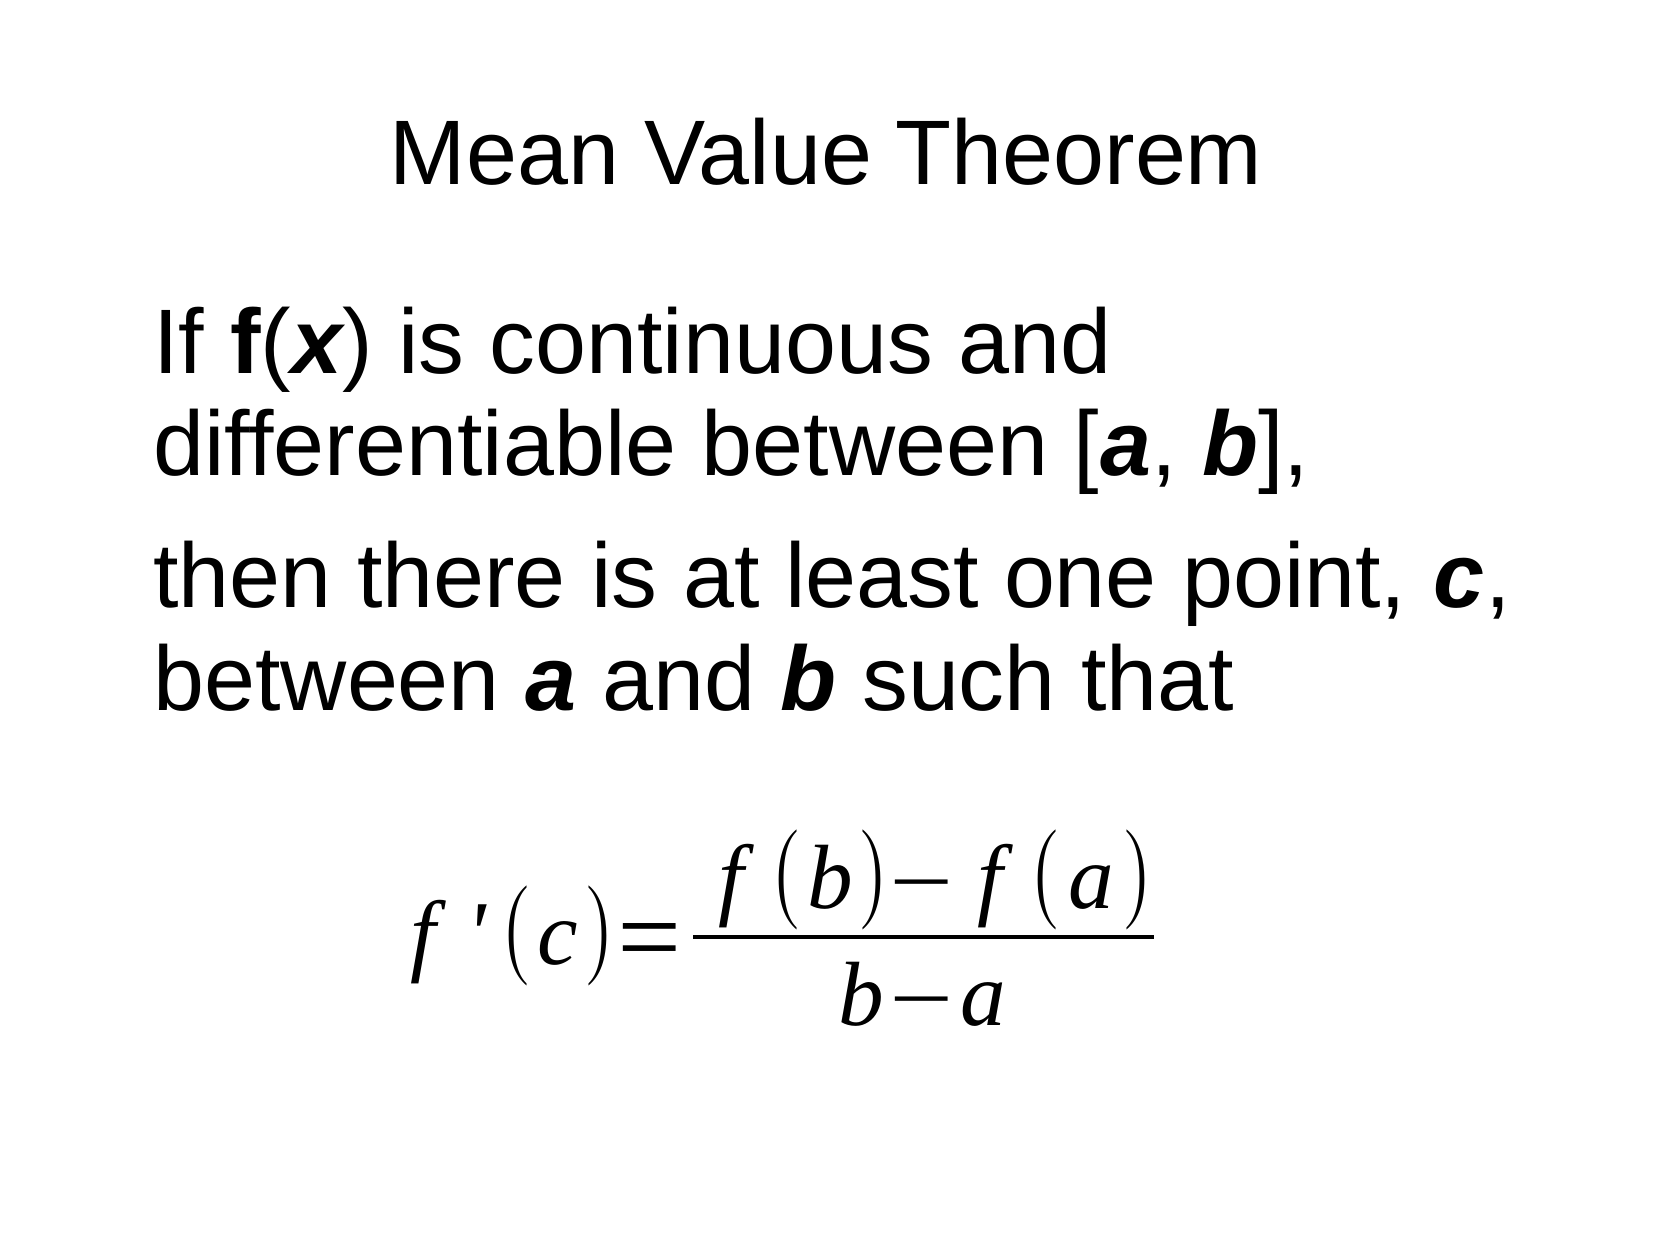

# Mean Value Theorem
If f(x) is continuous and differentiable between [a, b],
then there is at least one point, c, between a and b such that